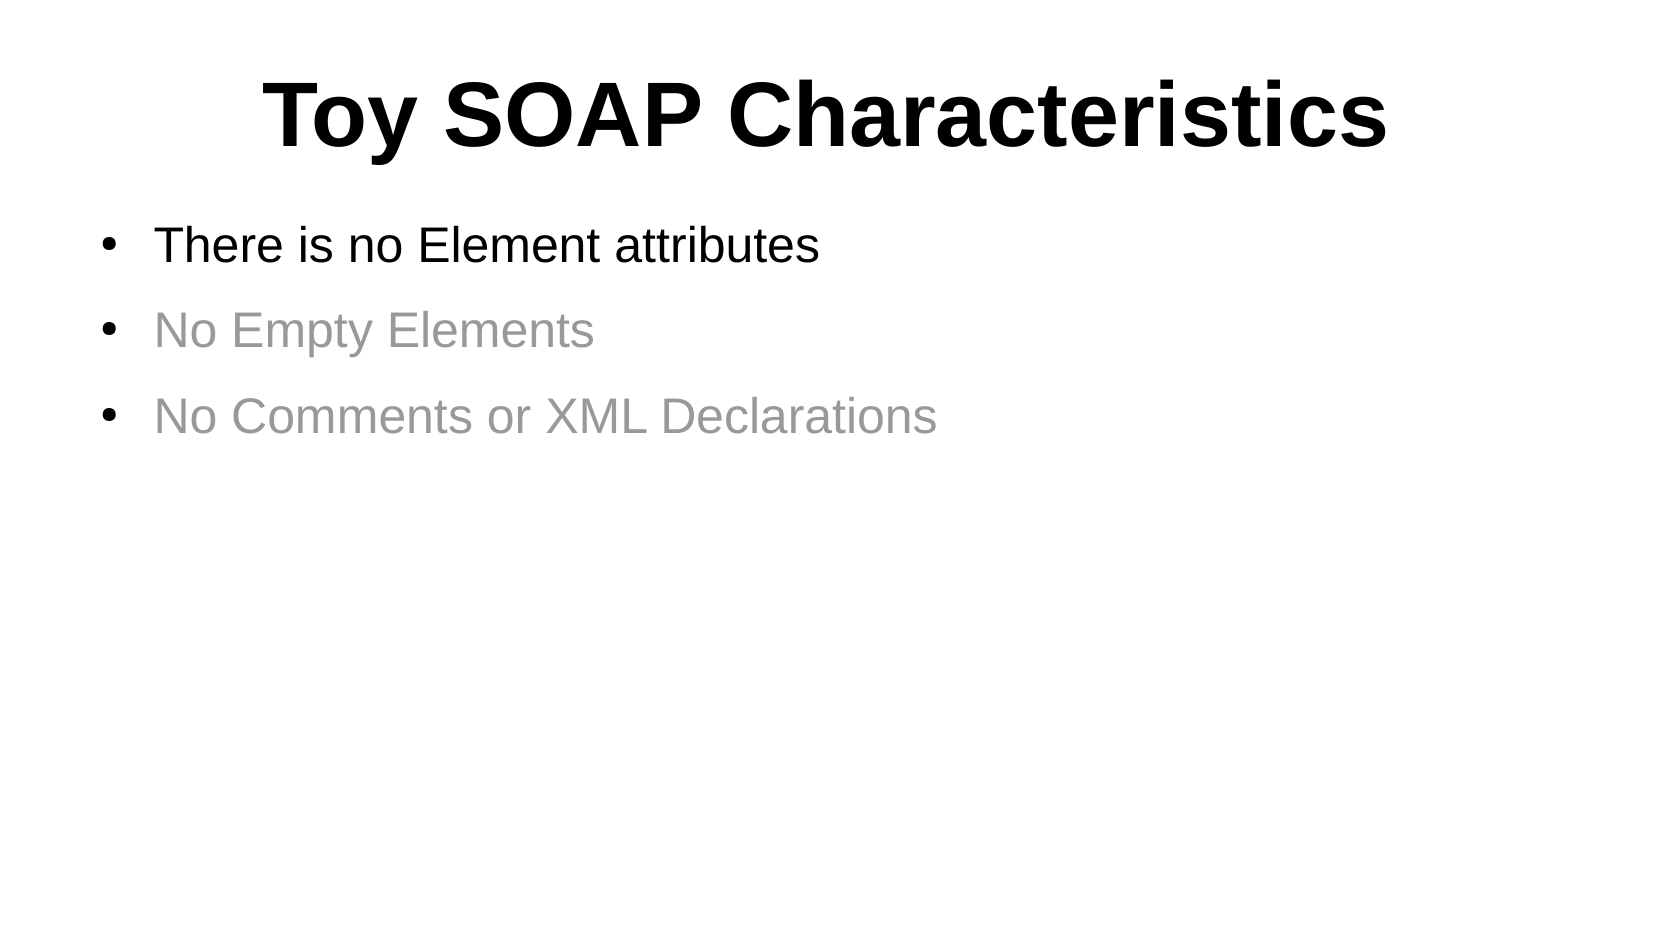

# Toy SOAP Characteristics
There is no Element attributes
No Empty Elements
No Comments or XML Declarations